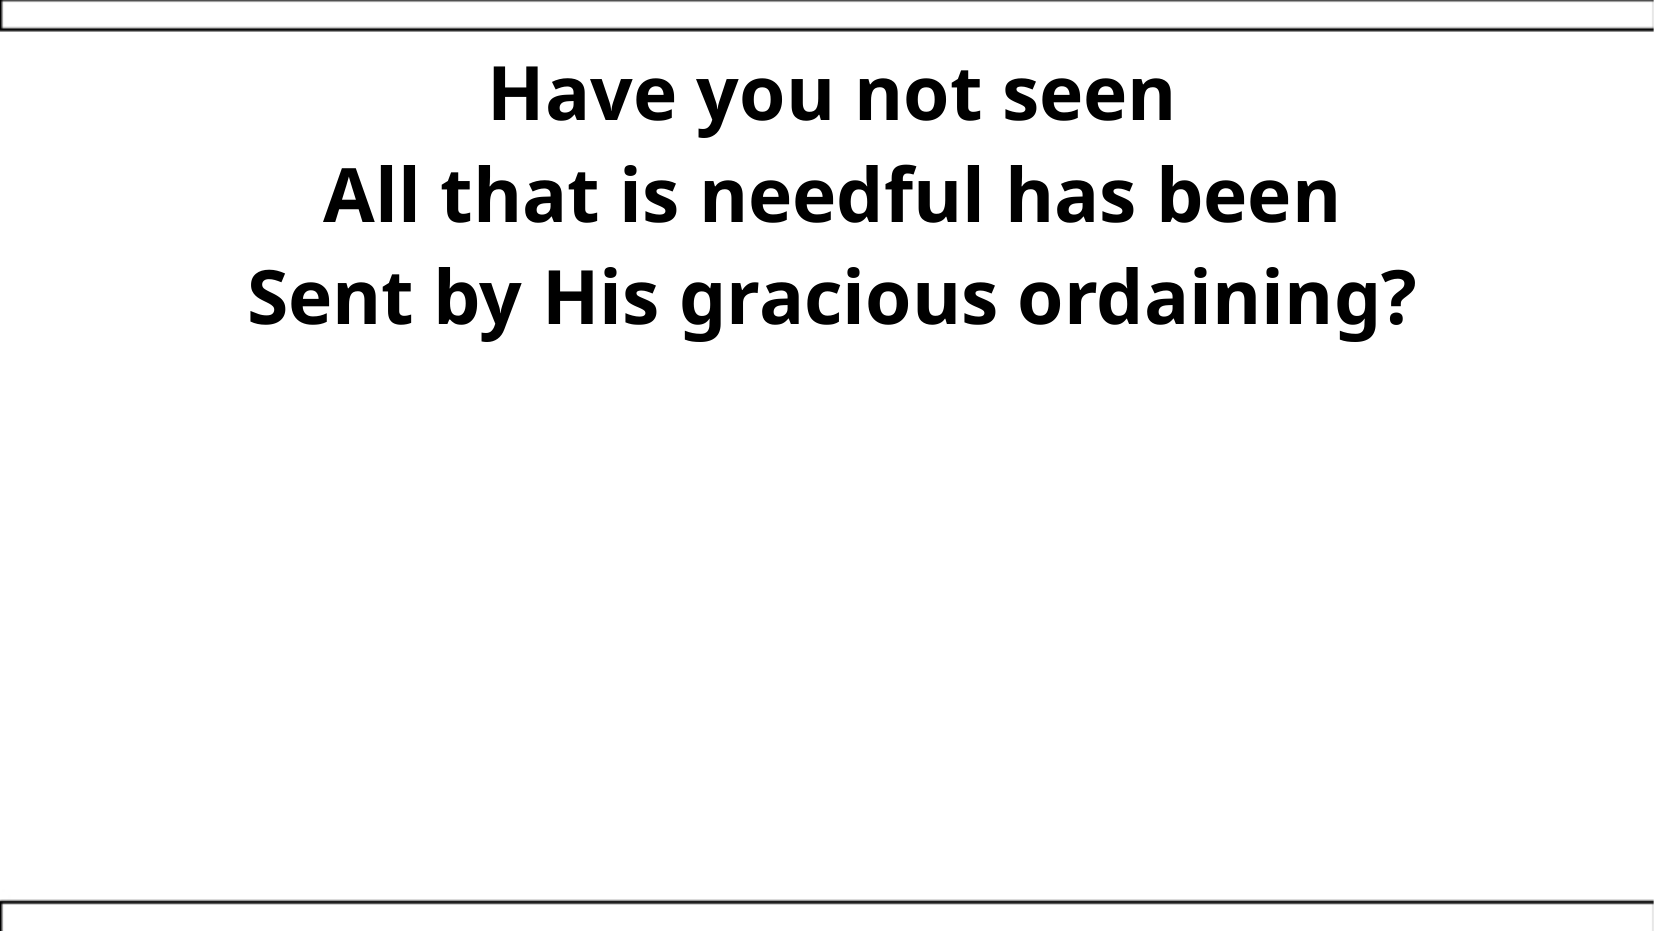

Have you not seen
All that is needful has been
Sent by His gracious ordaining?